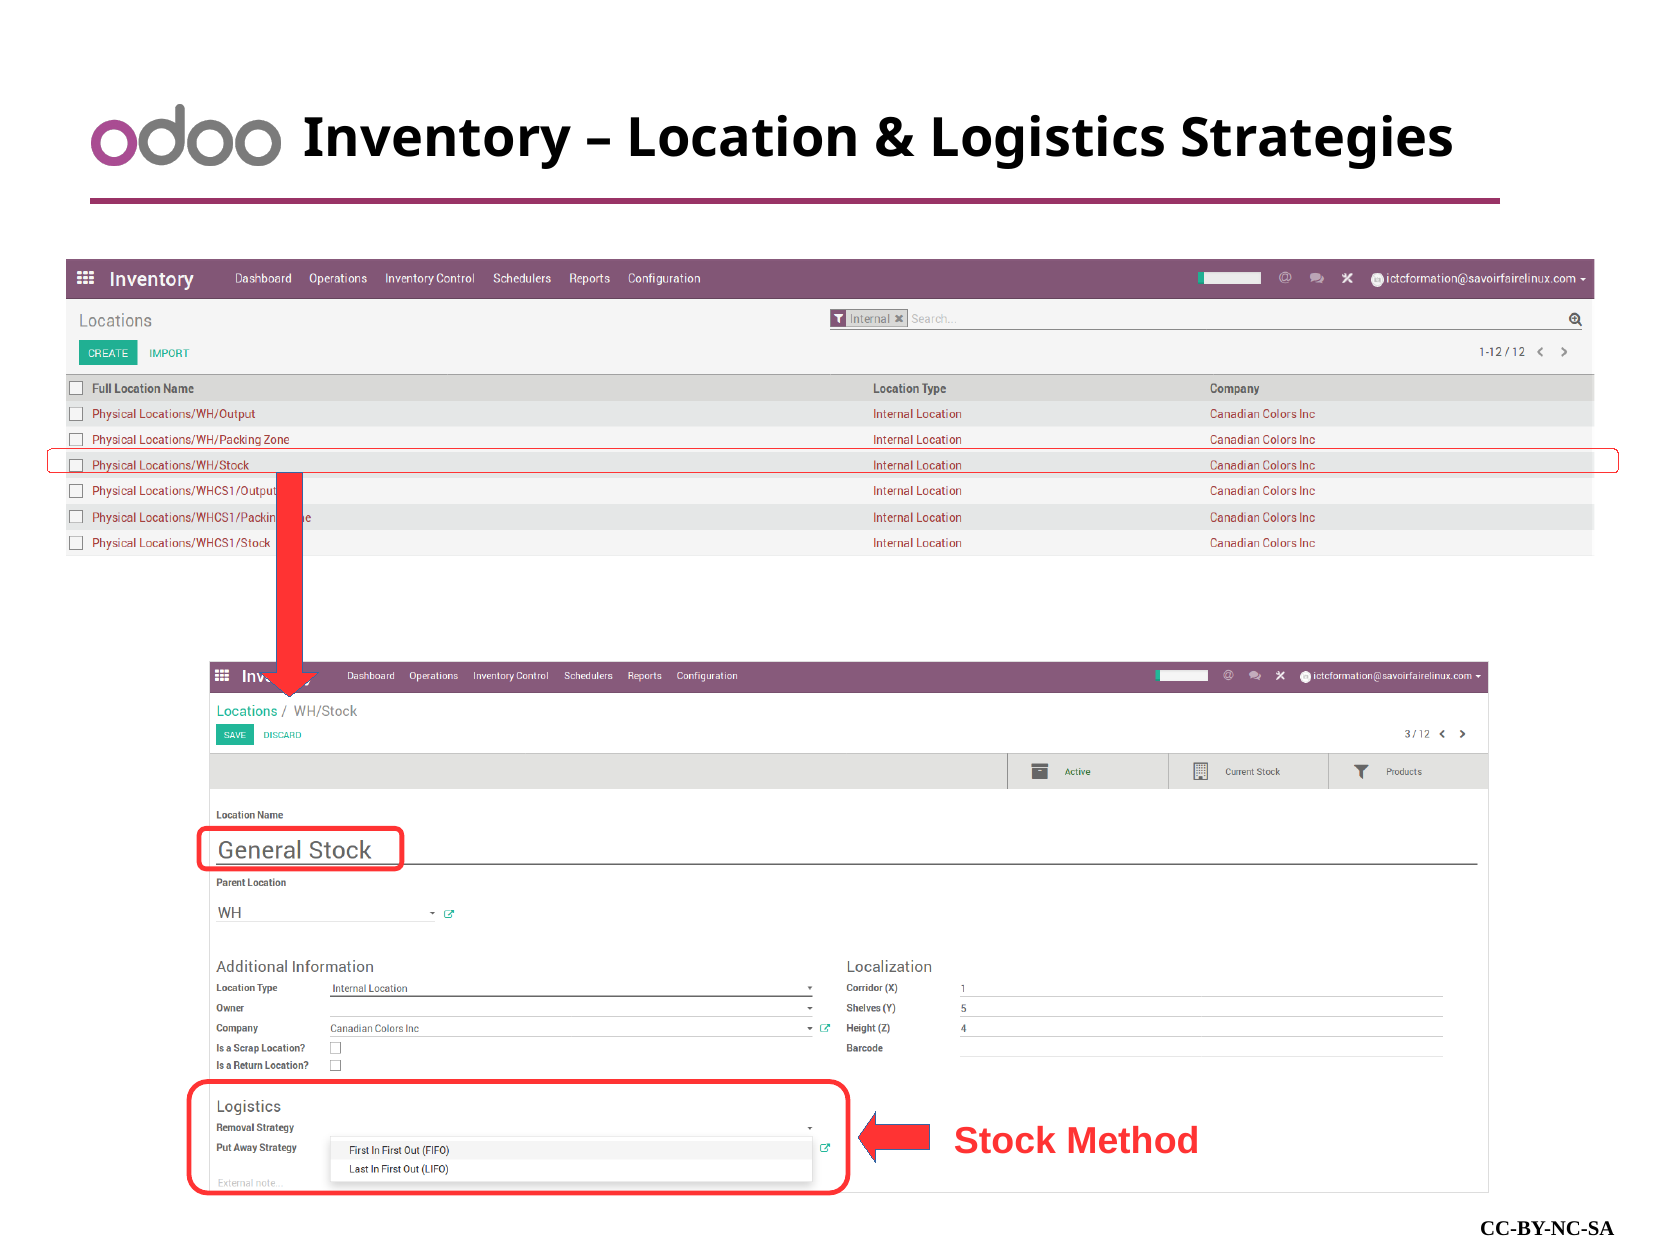

# Inventory – Location & Logistics Strategies
Stock Method